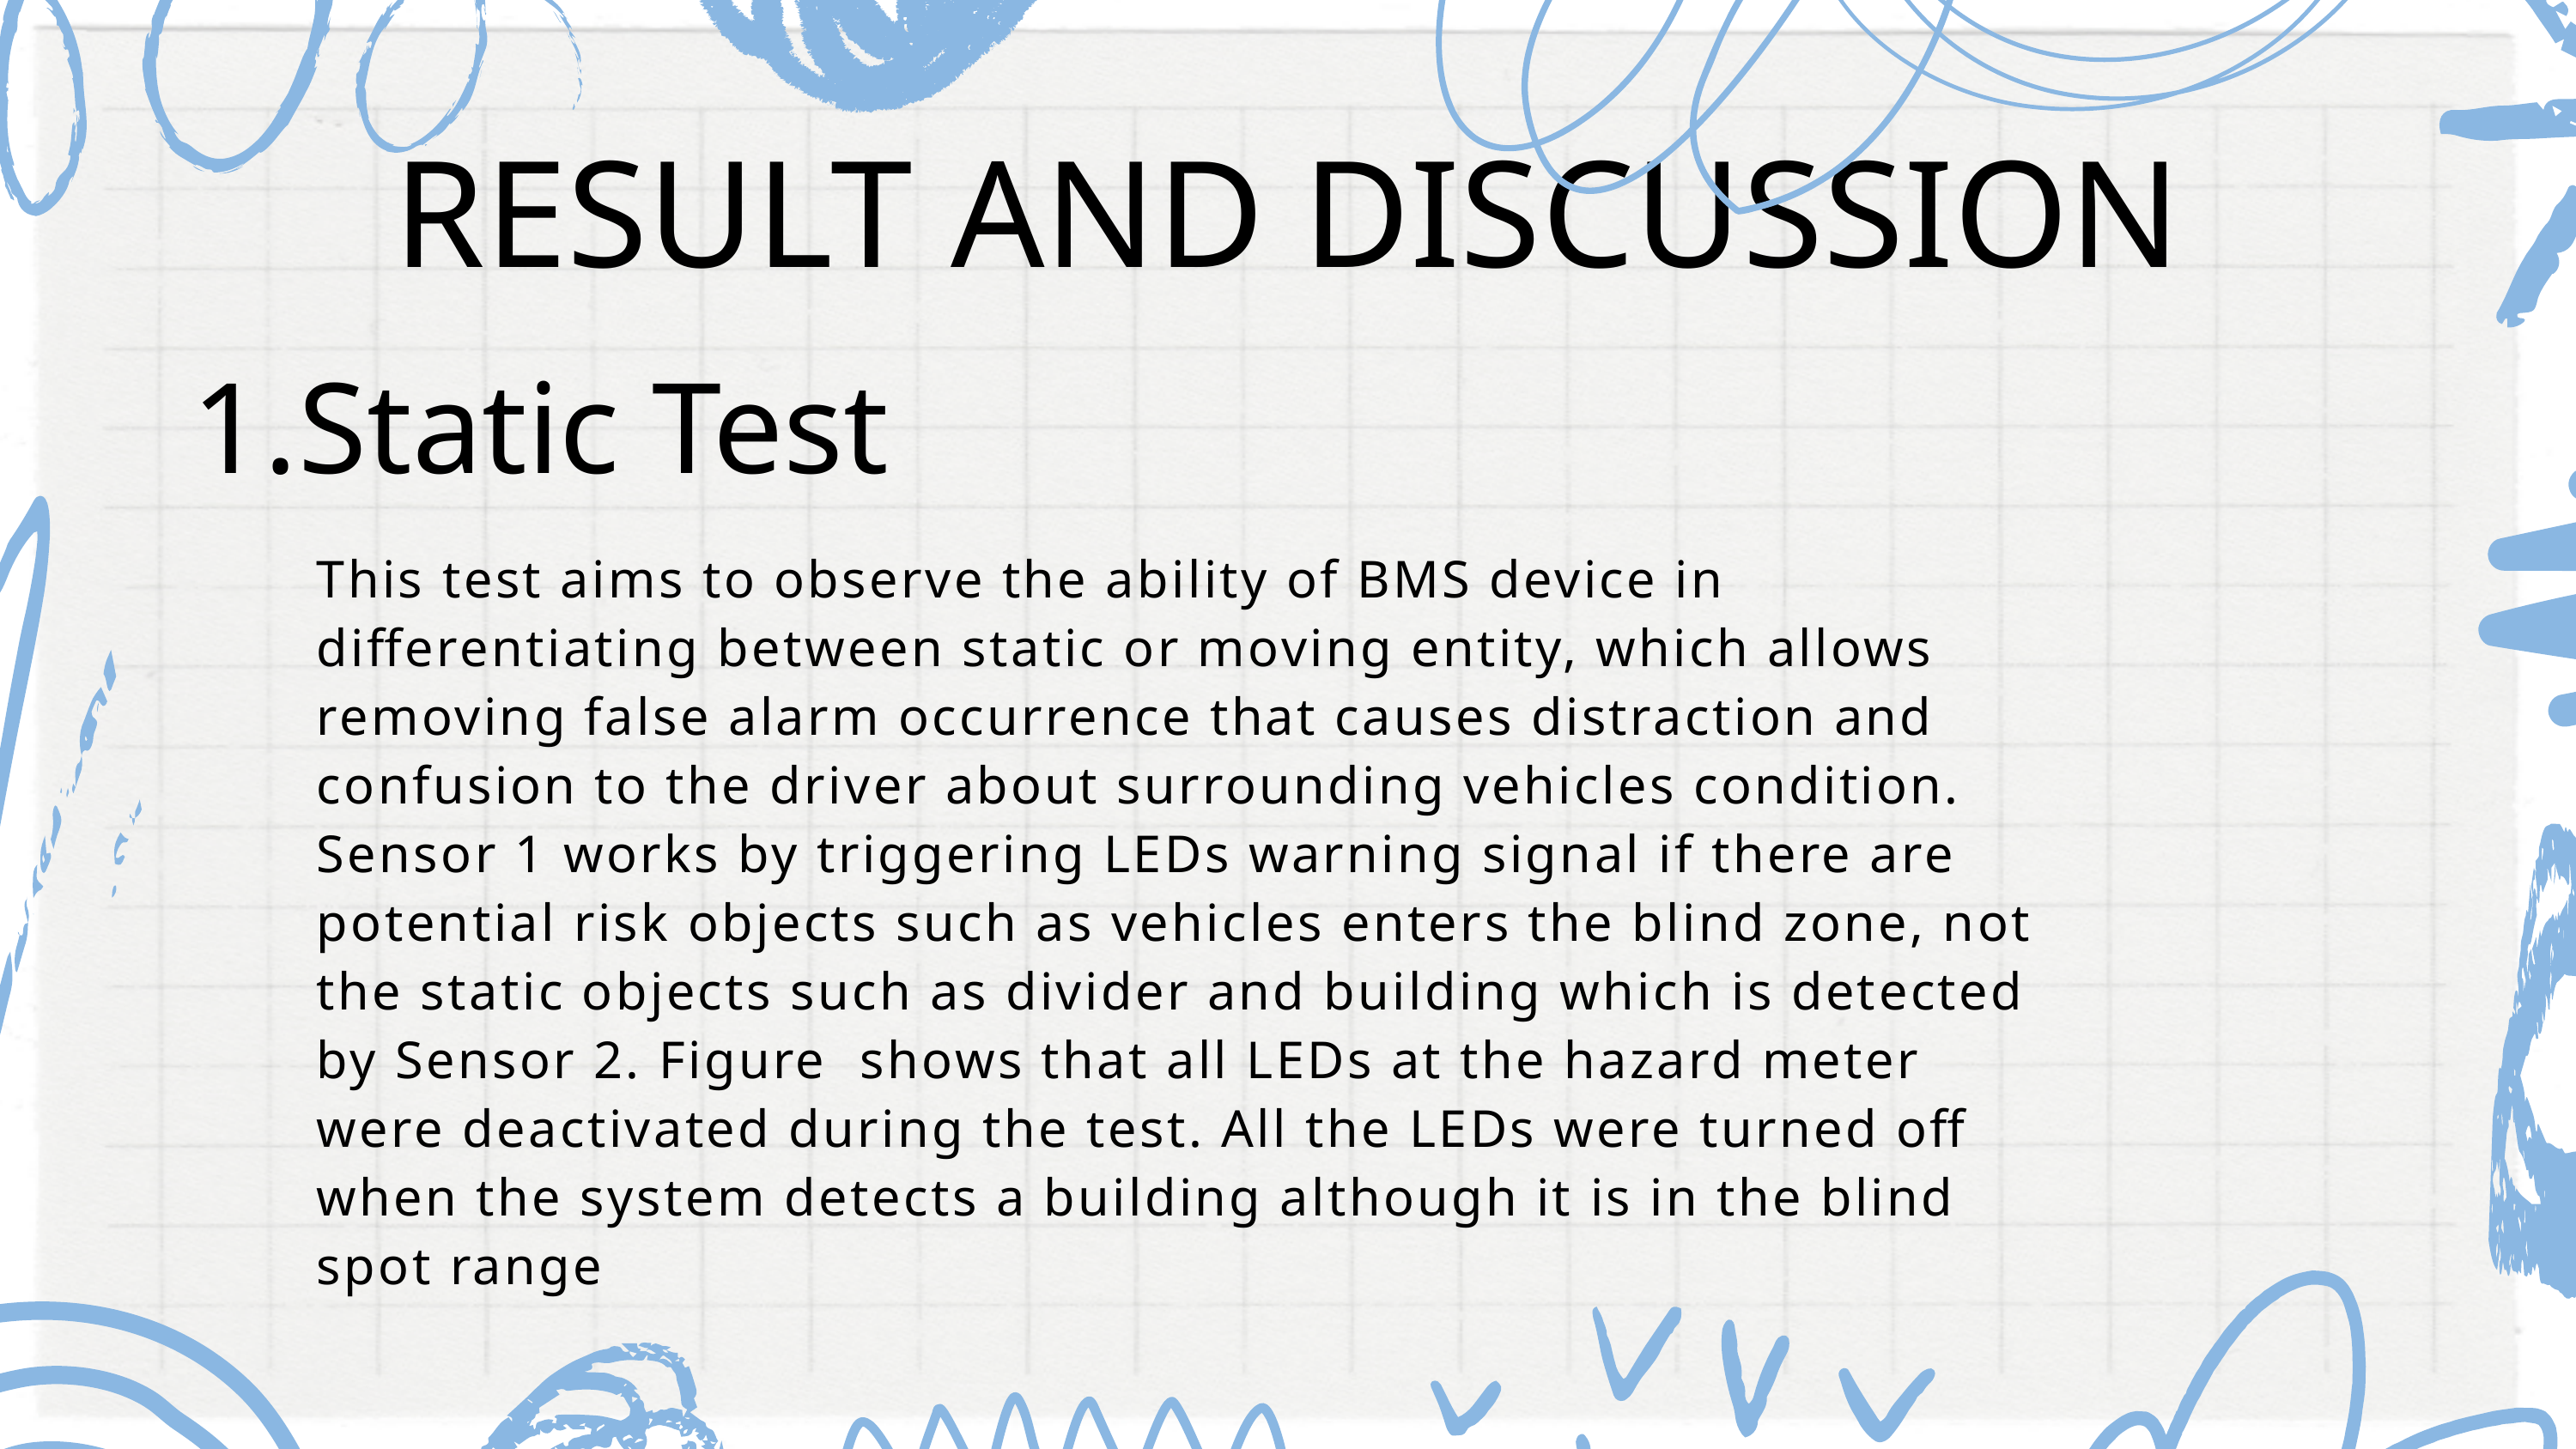

RESULT AND DISCUSSION
Static Test
This test aims to observe the ability of BMS device in differentiating between static or moving entity, which allows removing false alarm occurrence that causes distraction and confusion to the driver about surrounding vehicles condition. Sensor 1 works by triggering LEDs warning signal if there are potential risk objects such as vehicles enters the blind zone, not the static objects such as divider and building which is detected by Sensor 2. Figure shows that all LEDs at the hazard meter were deactivated during the test. All the LEDs were turned off when the system detects a building although it is in the blind spot range